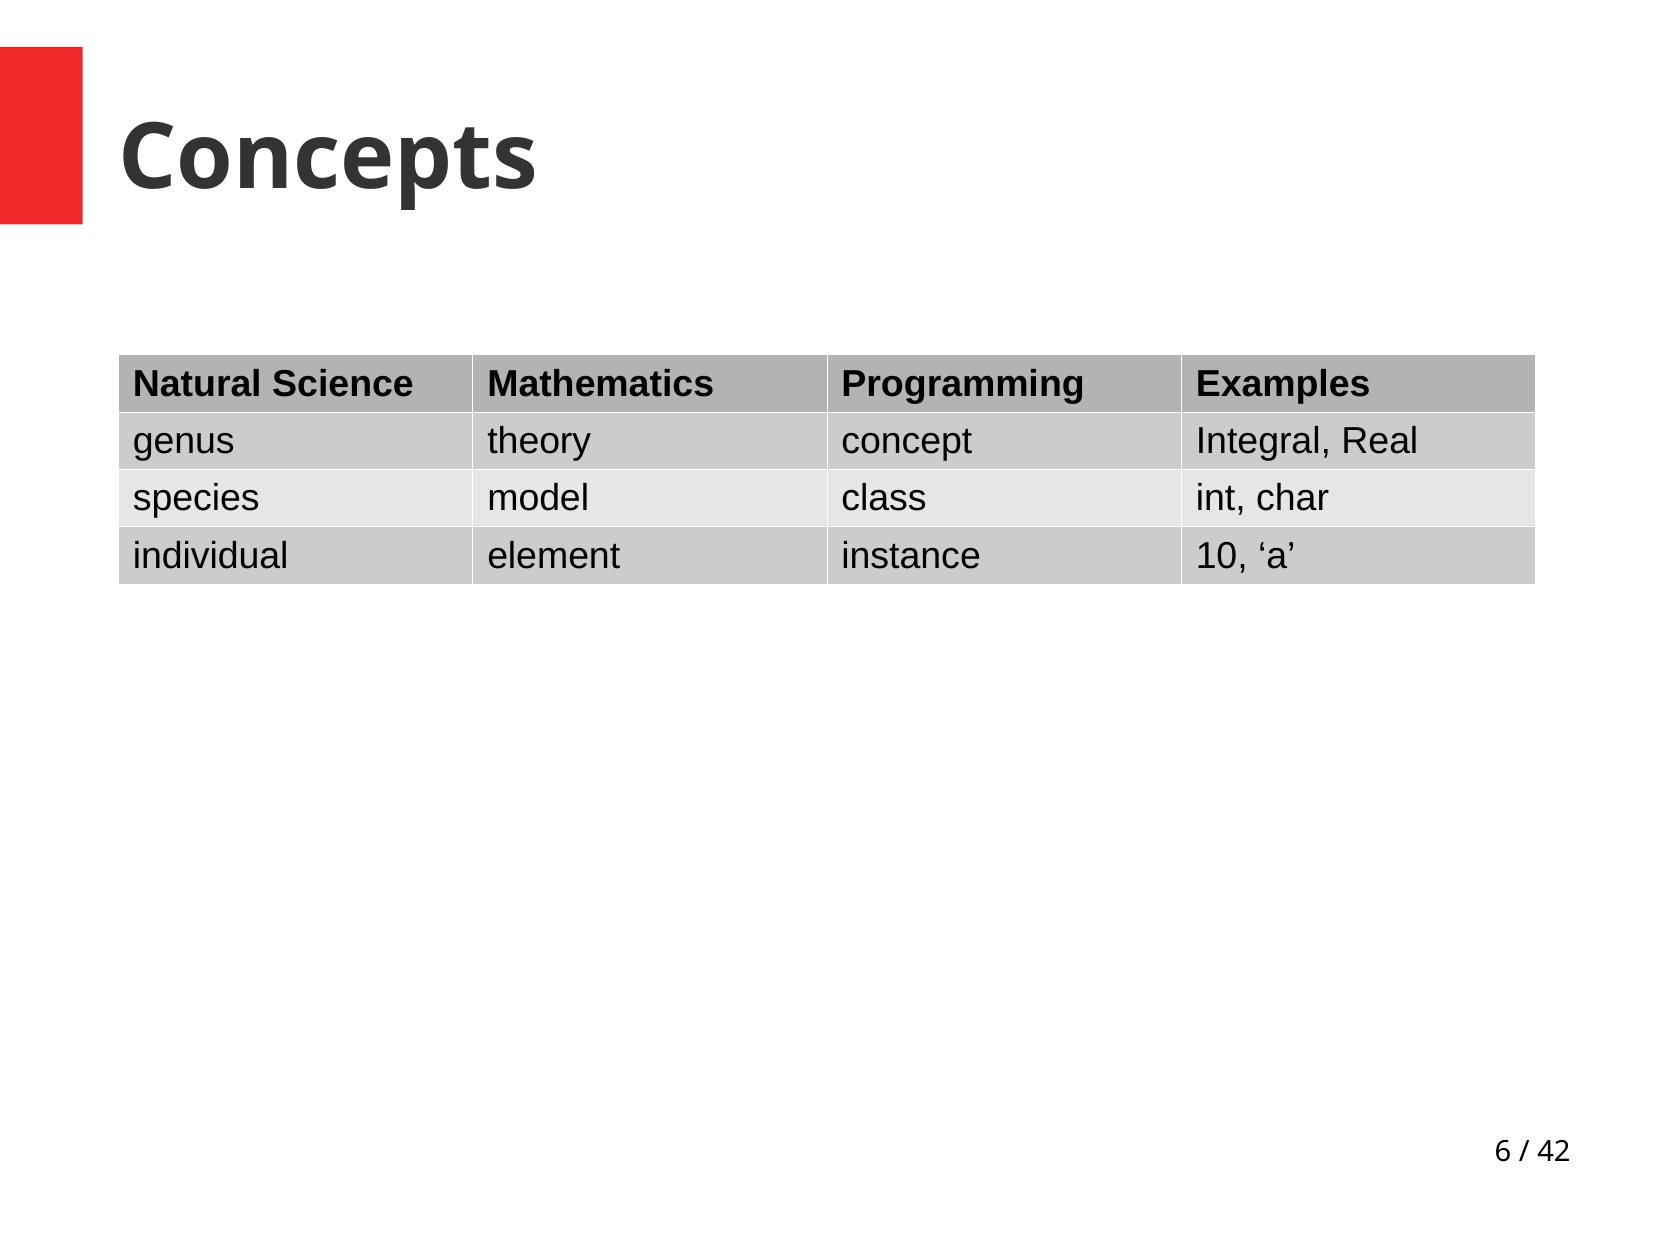

# Concepts
| Natural Science | Mathematics | Programming | Examples |
| --- | --- | --- | --- |
| genus | theory | concept | Integral, Real |
| species | model | class | int, char |
| individual | element | instance | 10, ‘a’ |
6